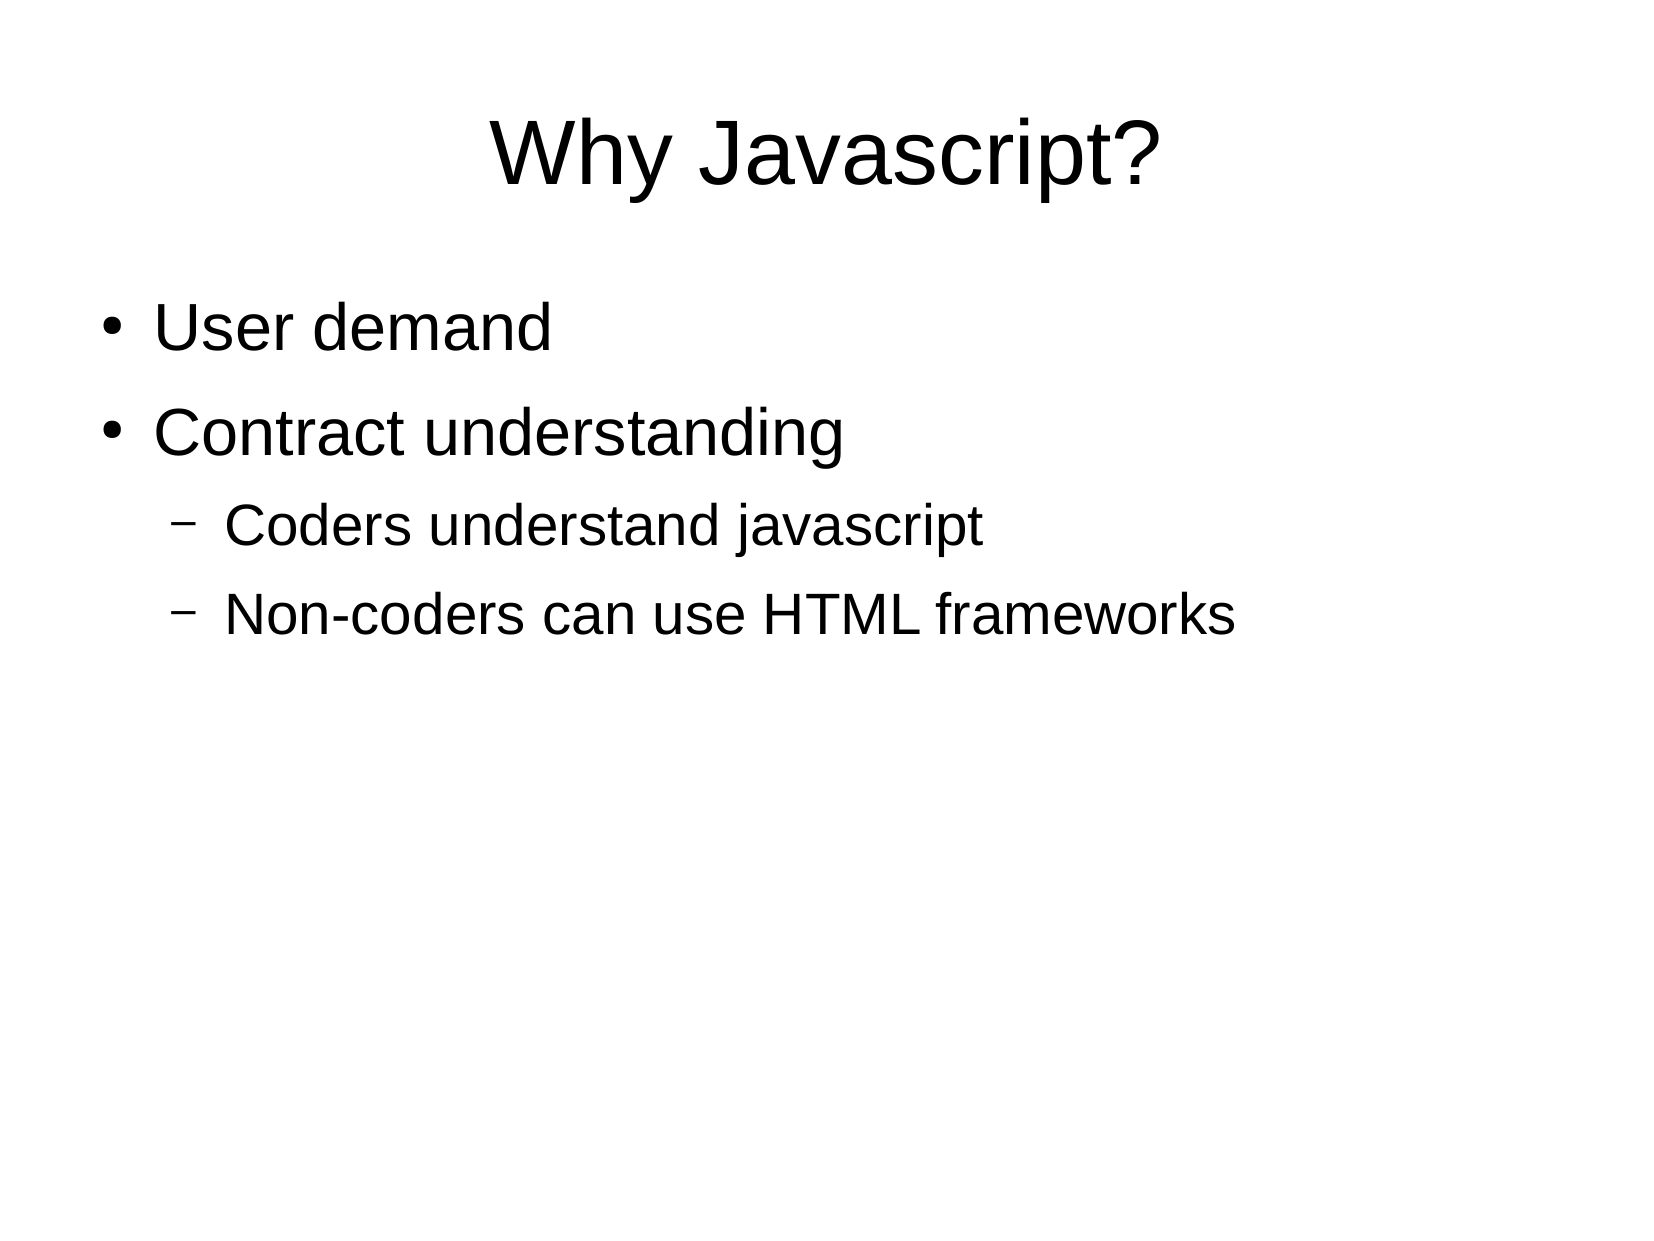

# Why Javascript?
User demand
Contract understanding
Coders understand javascript
Non-coders can use HTML frameworks